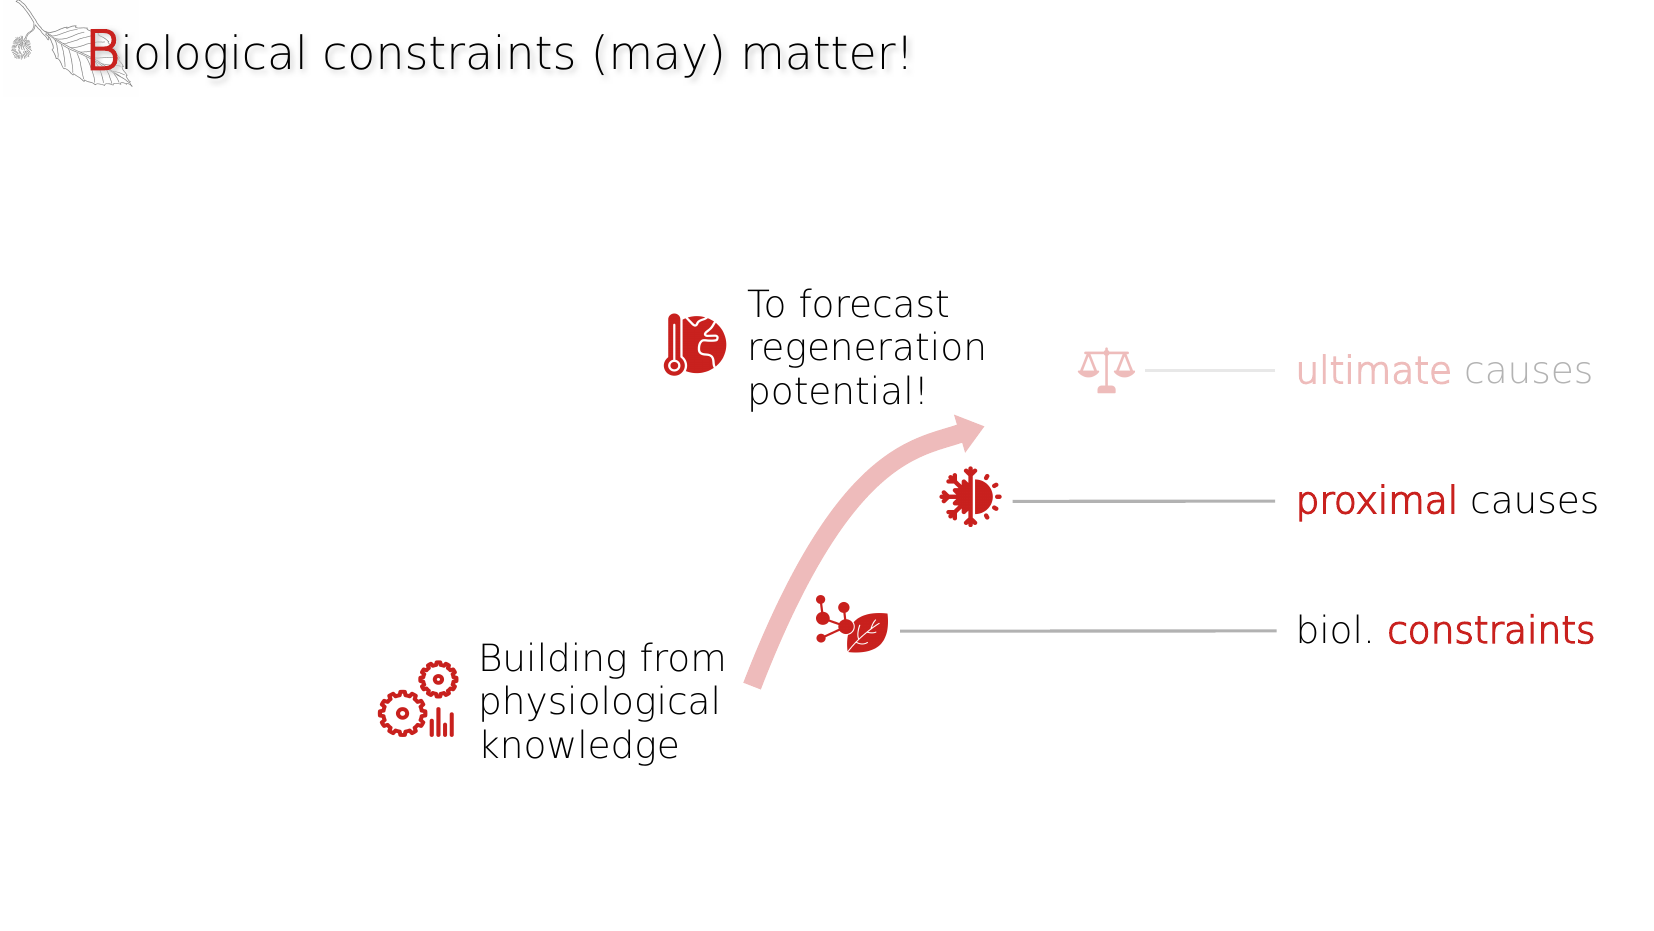

Biological constraints (may) matter!
To forecast regeneration potential!
ultimate causes
proximal causes
biol. constraints
Building from physiological knowledge